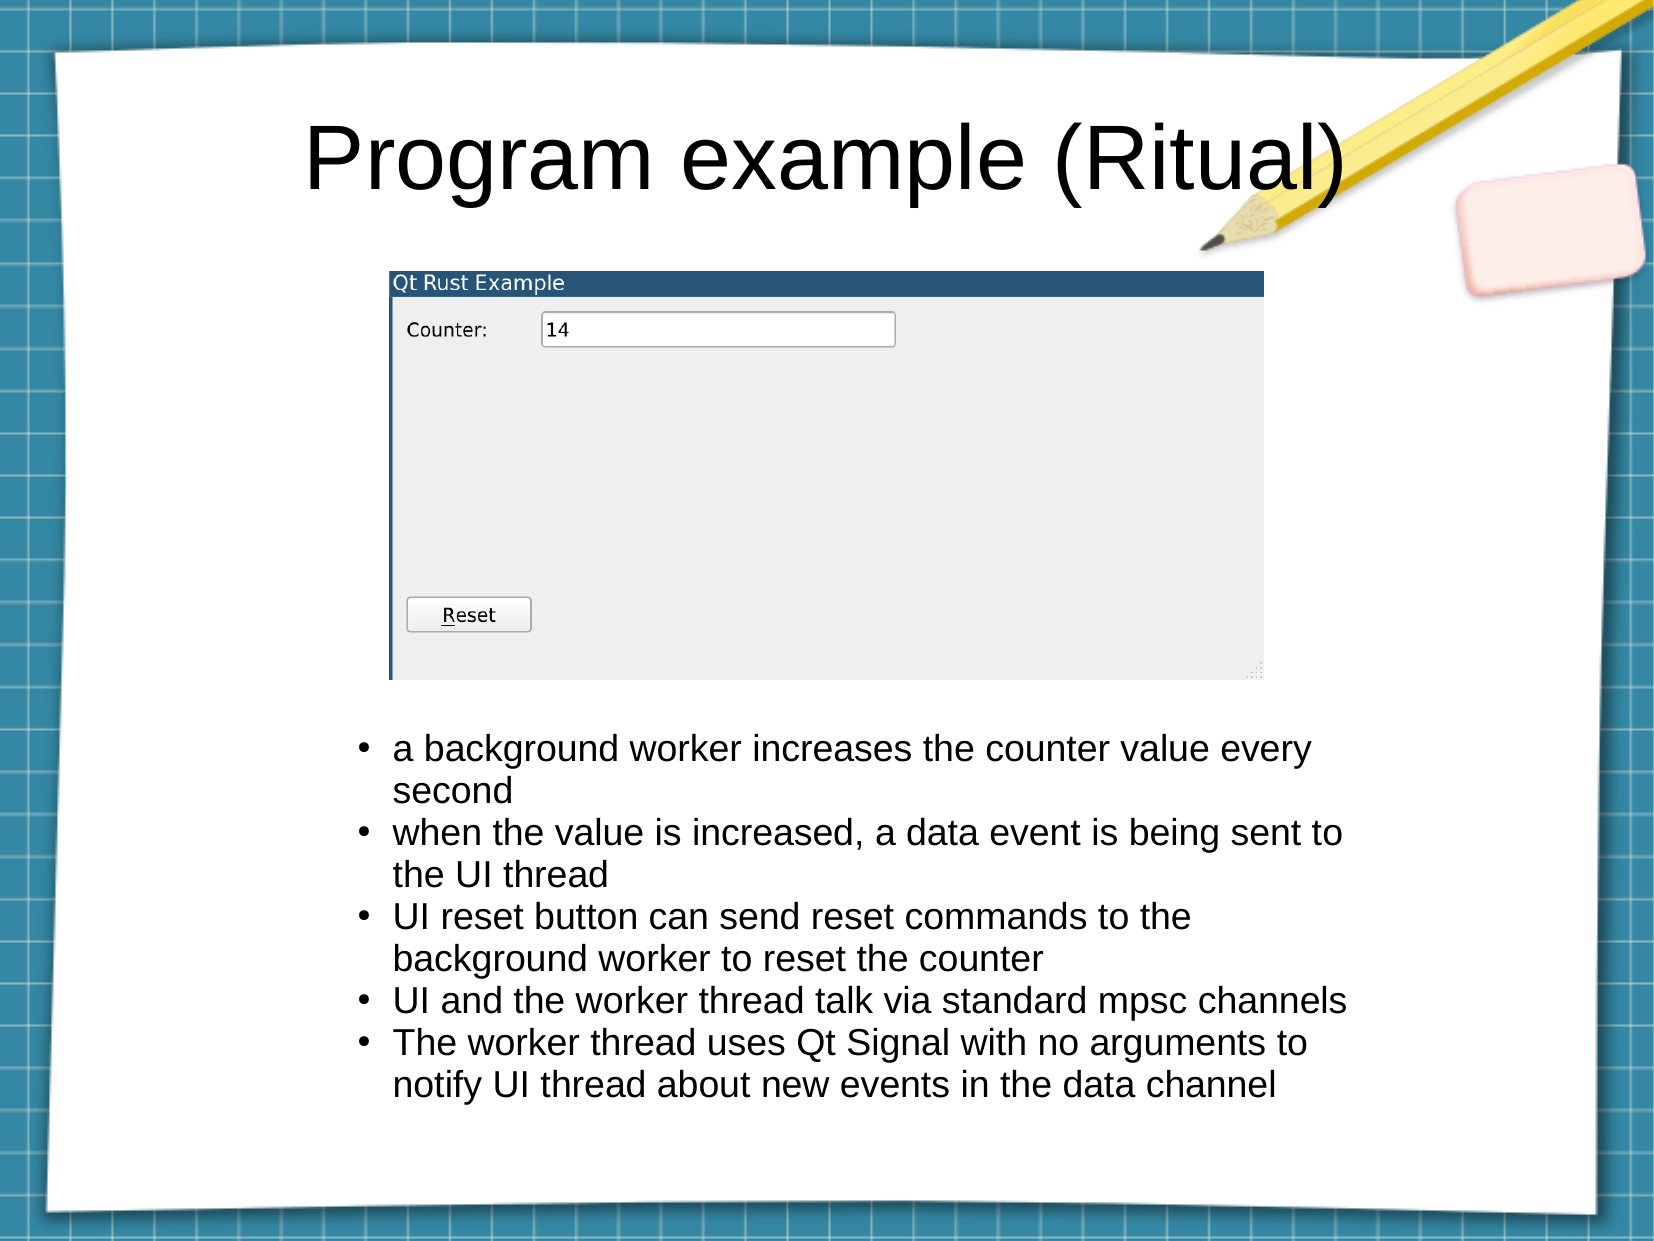

Program example (Ritual)
a background worker increases the counter value every second
when the value is increased, a data event is being sent to the UI thread
UI reset button can send reset commands to the background worker to reset the counter
UI and the worker thread talk via standard mpsc channels
The worker thread uses Qt Signal with no arguments to notify UI thread about new events in the data channel